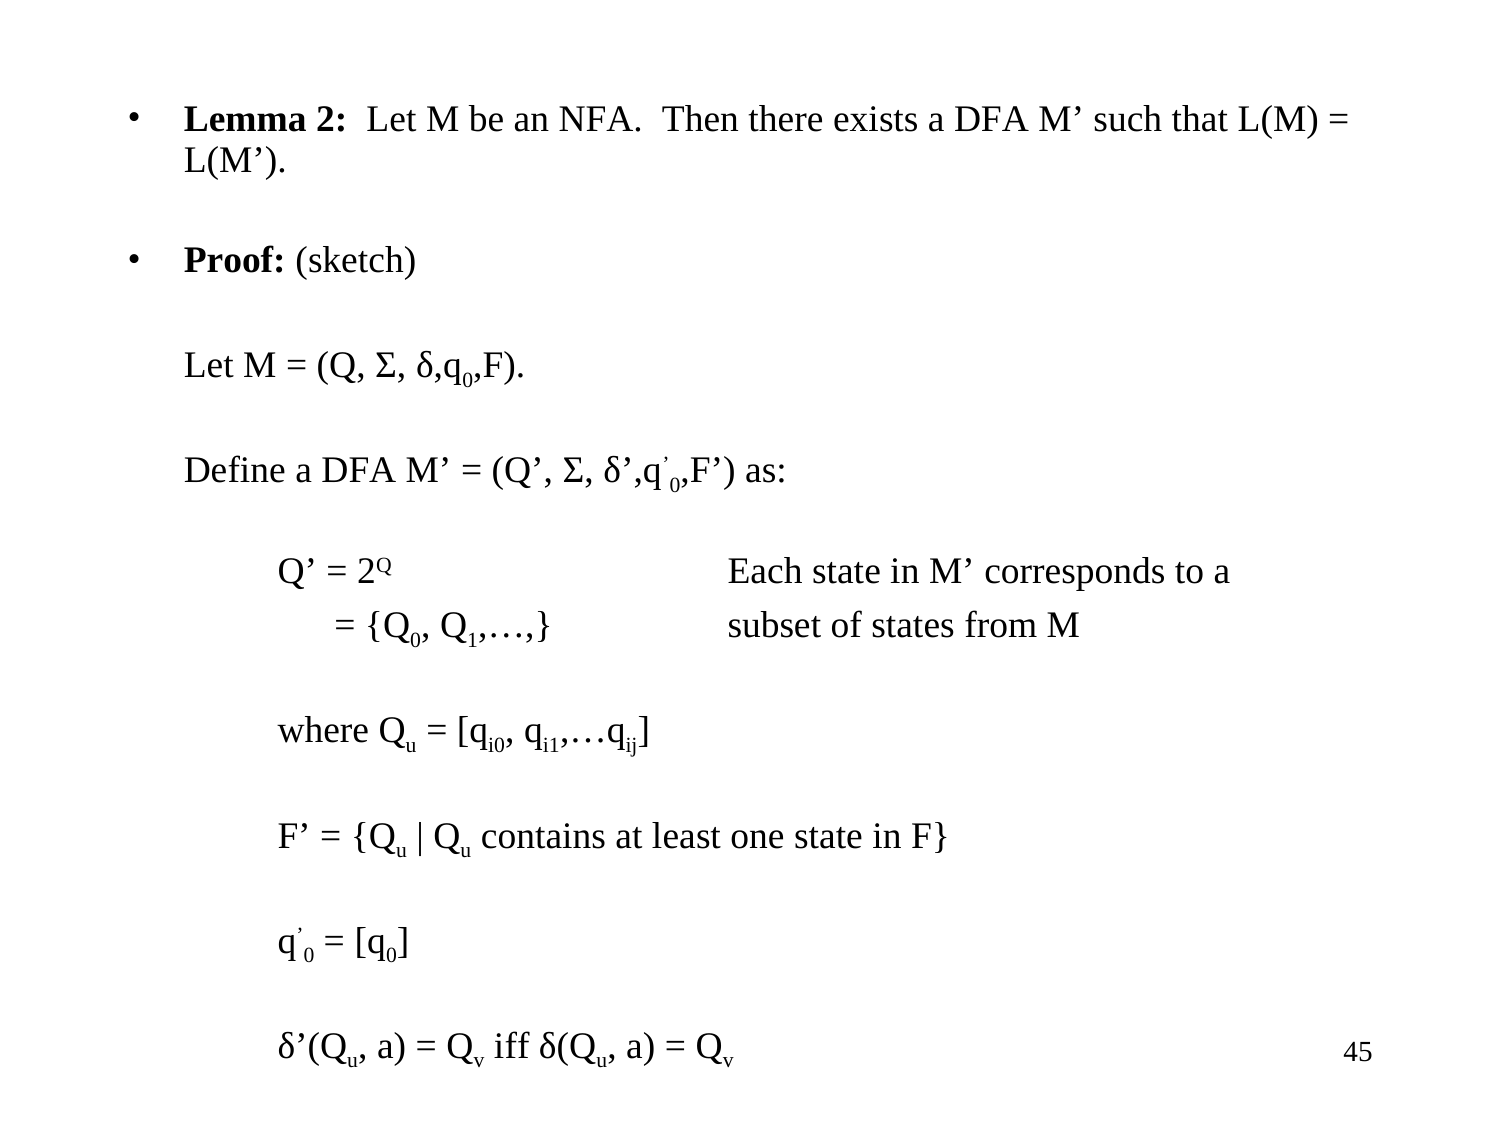

# Lemma 2: Let M be an NFA. Then there exists a DFA M’ such that L(M) = L(M’).
Proof: (sketch)
	Let M = (Q, Σ, δ,q0,F).
	Define a DFA M’ = (Q’, Σ, δ’,q’0,F’) as:
		Q’ = 2Q			Each state in M’ corresponds to a
		 = {Q0, Q1,…,}		subset of states from M
		where Qu = [qi0, qi1,…qij]
		F’ = {Qu | Qu contains at least one state in F}
		q’0 = [q0]
		δ’(Qu, a) = Qv iff δ(Qu, a) = Qv